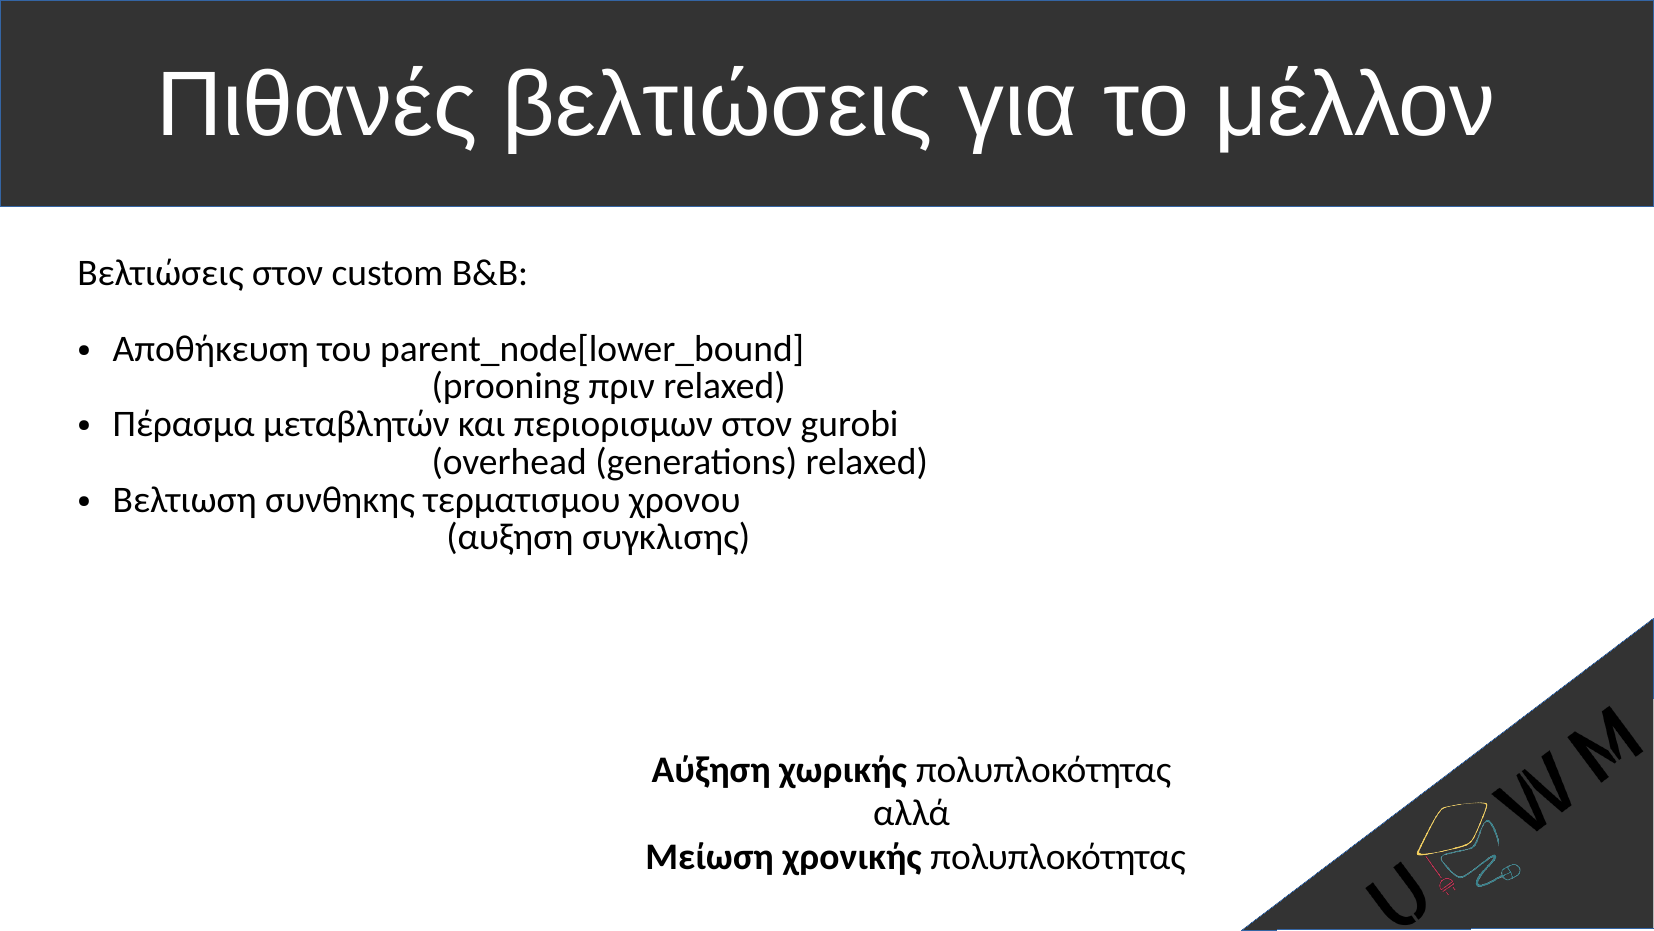

Πιθανές βελτιώσεις για το μέλλον
#
Βελτιώσεις στον custom B&B:
Αποθήκευση του parent_node[lower_bound]
(prooning πριν relaxed)
Πέρασμα μεταβλητών και περιορισμων στον gurobi
(overhead (generations) relaxed)
Βελτιωση συνθηκης τερματισμου χρονου
					(αυξηση συγκλισης)
Αύξηση χωρικής πολυπλοκότητας
αλλά
Μείωση χρονικής πολυπλοκότητας